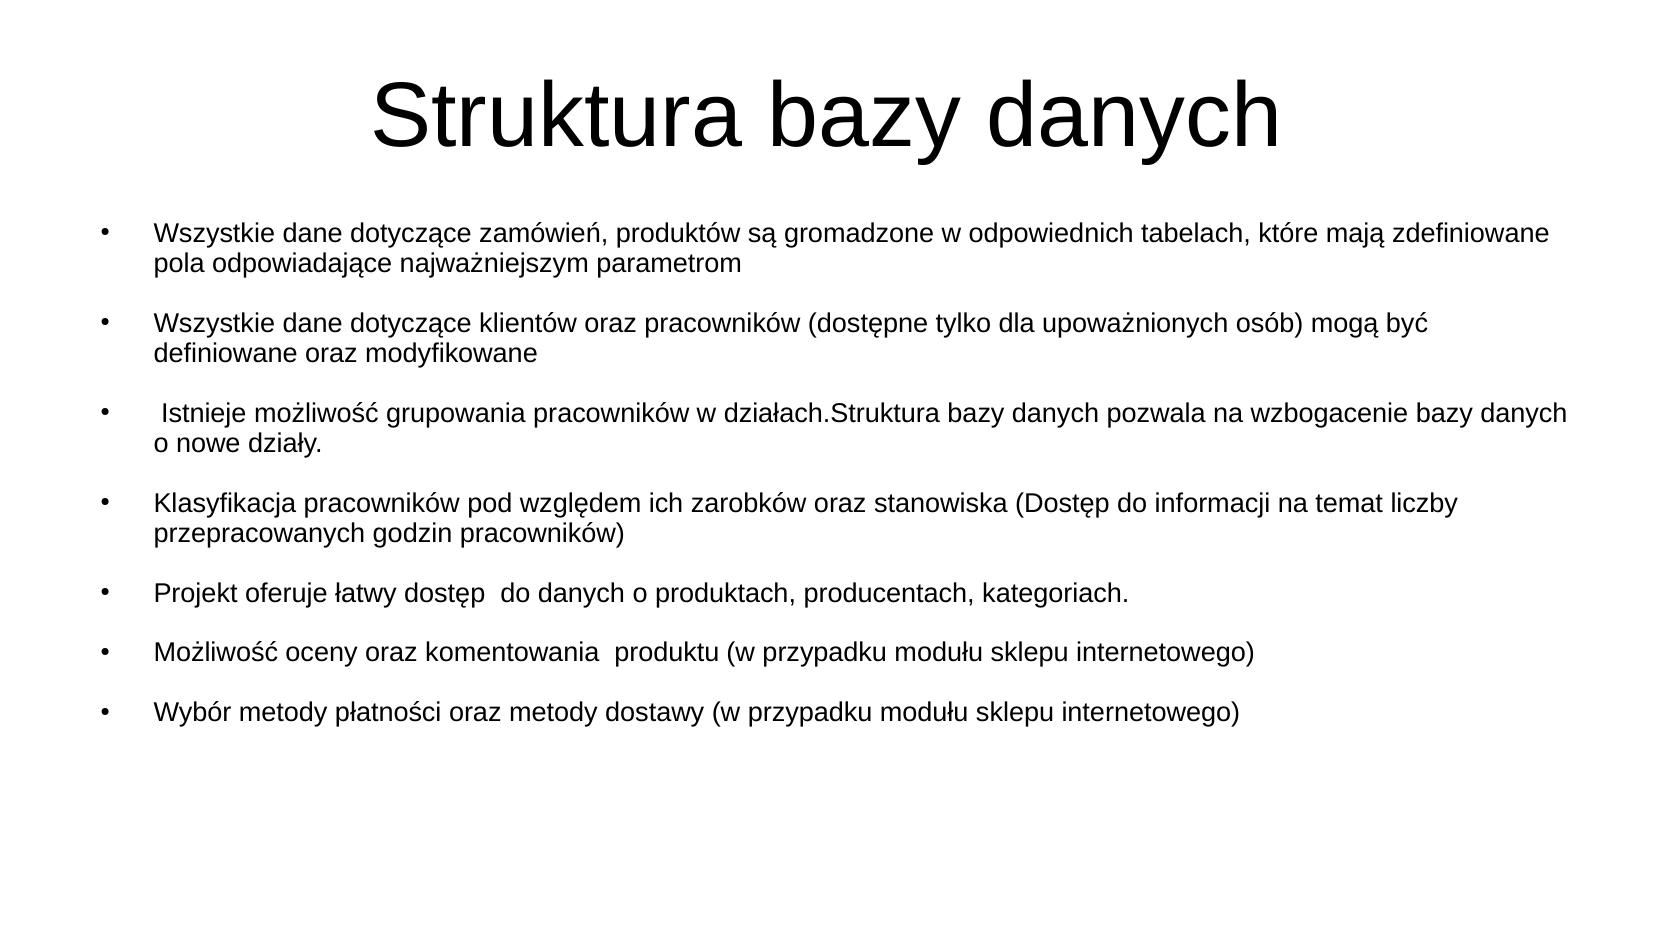

# Struktura bazy danych
Wszystkie dane dotyczące zamówień, produktów są gromadzone w odpowiednich tabelach, które mają zdefiniowane pola odpowiadające najważniejszym parametrom
Wszystkie dane dotyczące klientów oraz pracowników (dostępne tylko dla upoważnionych osób) mogą być definiowane oraz modyfikowane
 Istnieje możliwość grupowania pracowników w działach.Struktura bazy danych pozwala na wzbogacenie bazy danych o nowe działy.
Klasyfikacja pracowników pod względem ich zarobków oraz stanowiska (Dostęp do informacji na temat liczby przepracowanych godzin pracowników)
Projekt oferuje łatwy dostęp do danych o produktach, producentach, kategoriach.
Możliwość oceny oraz komentowania produktu (w przypadku modułu sklepu internetowego)
Wybór metody płatności oraz metody dostawy (w przypadku modułu sklepu internetowego)